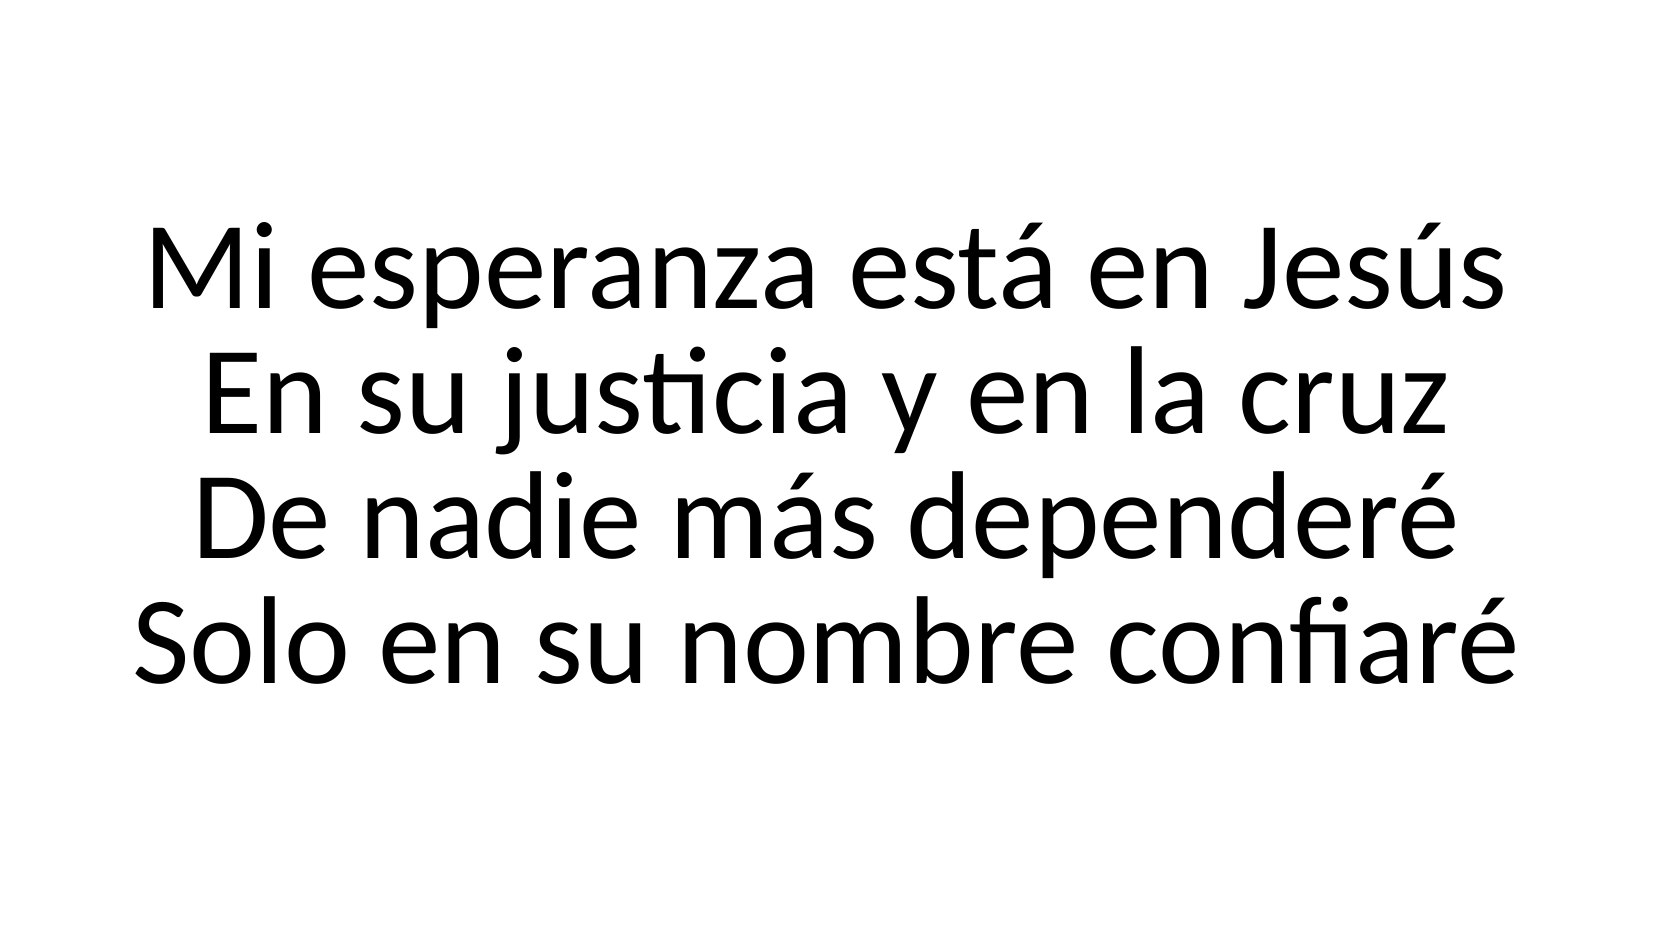

# Mi esperanza está en Jesús En su justicia y en la cruz De nadie más dependeré Solo en su nombre confiaré